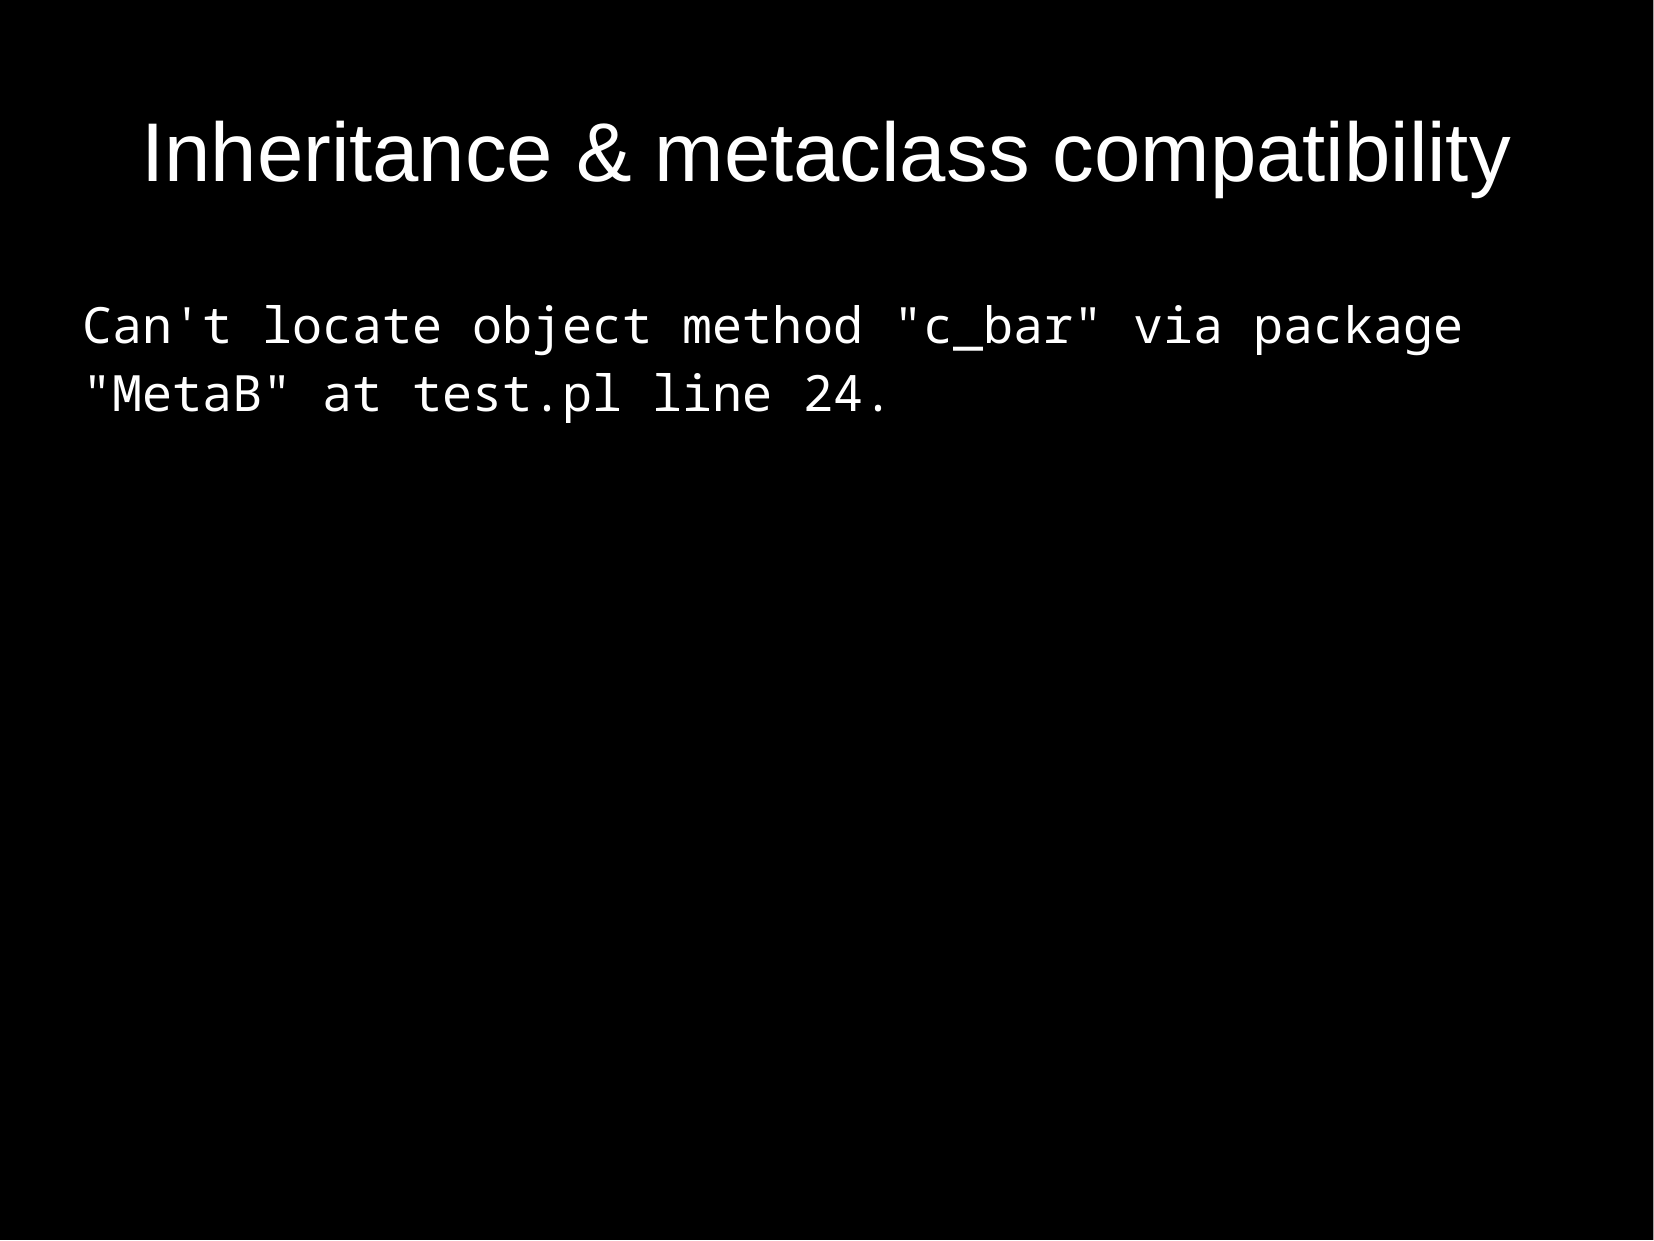

# Inheritance & metaclass compatibility
Can't locate object method "c_bar" via package "MetaB" at test.pl line 24.